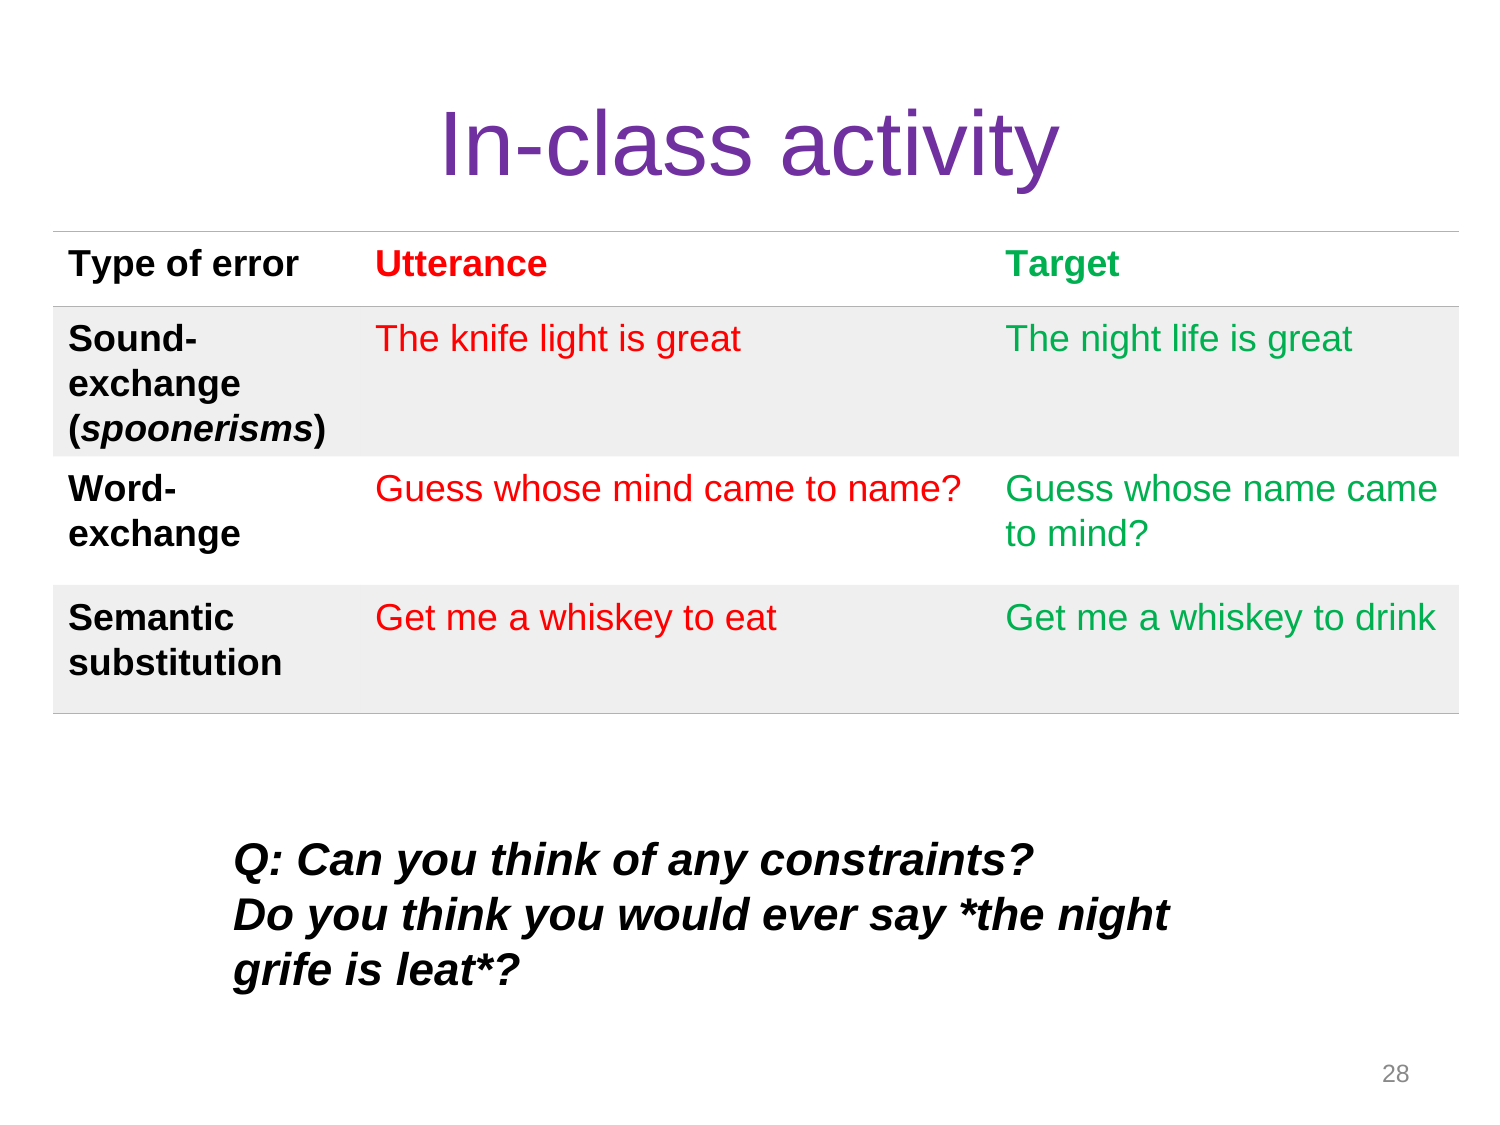

# In-class activity
| Type of error | Utterance | Target |
| --- | --- | --- |
| Sound-exchange (spoonerisms) | The knife light is great | The night life is great |
| Word-exchange | Guess whose mind came to name? | Guess whose name came to mind? |
| Semantic substitution | Get me a whiskey to eat | Get me a whiskey to drink |
Q: Can you think of any constraints?
Do you think you would ever say *the night grife is leat*?